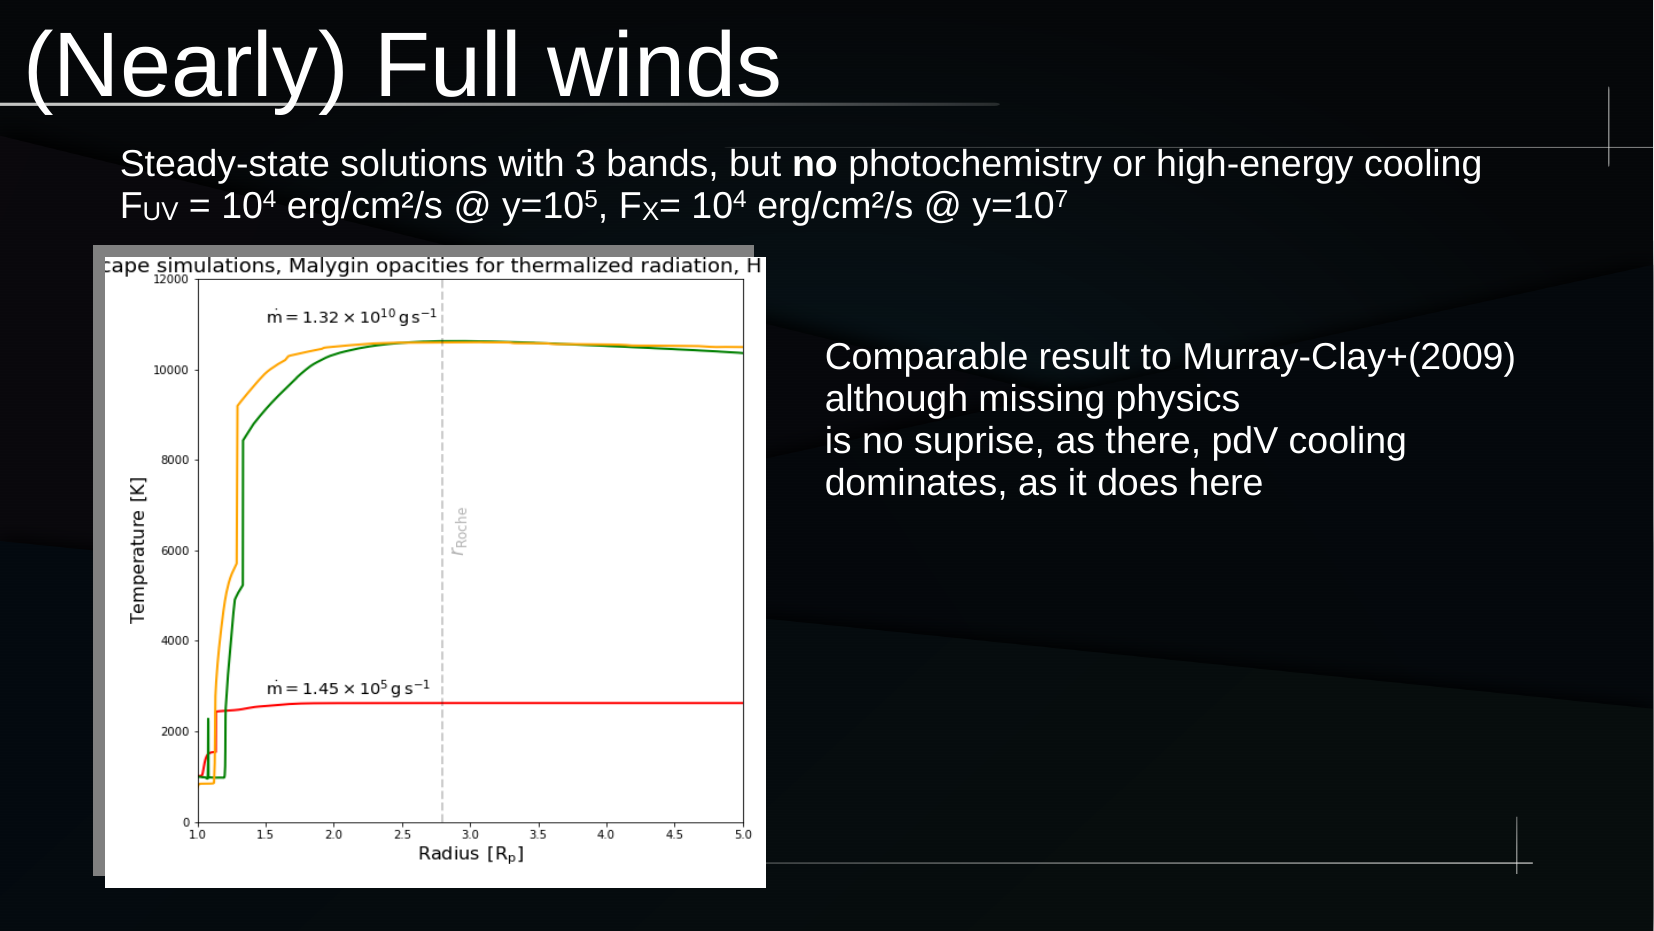

# (Nearly) Full winds
Steady-state solutions with 3 bands, but no photochemistry or high-energy cooling
FUV = 104 erg/cm²/s @ y=105, FX= 104 erg/cm²/s @ y=107
Comparable result to Murray-Clay+(2009) although missing physics
is no suprise, as there, pdV cooling dominates, as it does here